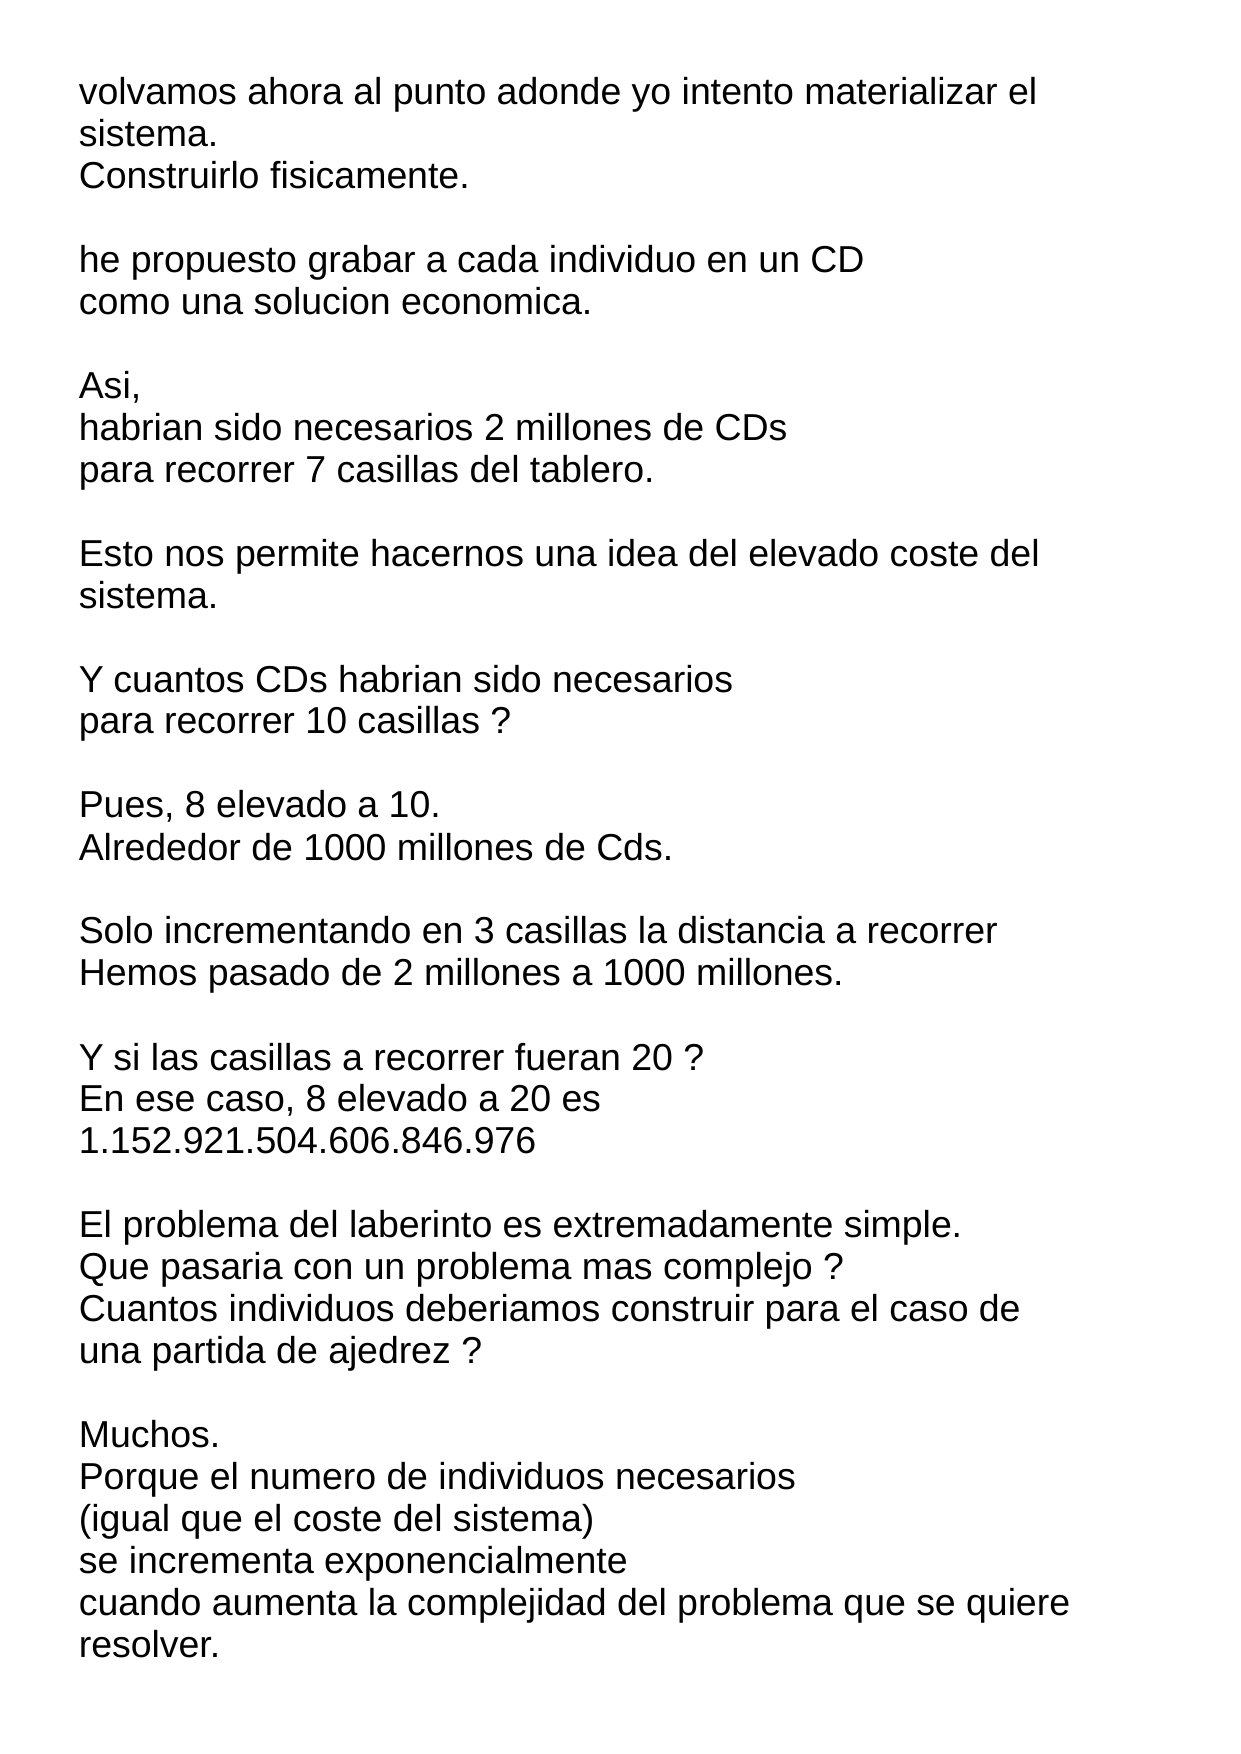

volvamos ahora al punto adonde yo intento materializar el sistema.
Construirlo fisicamente.
he propuesto grabar a cada individuo en un CD
como una solucion economica.
Asi,
habrian sido necesarios 2 millones de CDs
para recorrer 7 casillas del tablero.
Esto nos permite hacernos una idea del elevado coste del sistema.
Y cuantos CDs habrian sido necesarios
para recorrer 10 casillas ?
Pues, 8 elevado a 10.
Alrededor de 1000 millones de Cds.
Solo incrementando en 3 casillas la distancia a recorrer
Hemos pasado de 2 millones a 1000 millones.
Y si las casillas a recorrer fueran 20 ?
En ese caso, 8 elevado a 20 es
1.152.921.504.606.846.976
El problema del laberinto es extremadamente simple.
Que pasaria con un problema mas complejo ?
Cuantos individuos deberiamos construir para el caso de
una partida de ajedrez ?
Muchos.
Porque el numero de individuos necesarios
(igual que el coste del sistema)
se incrementa exponencialmente
cuando aumenta la complejidad del problema que se quiere resolver.